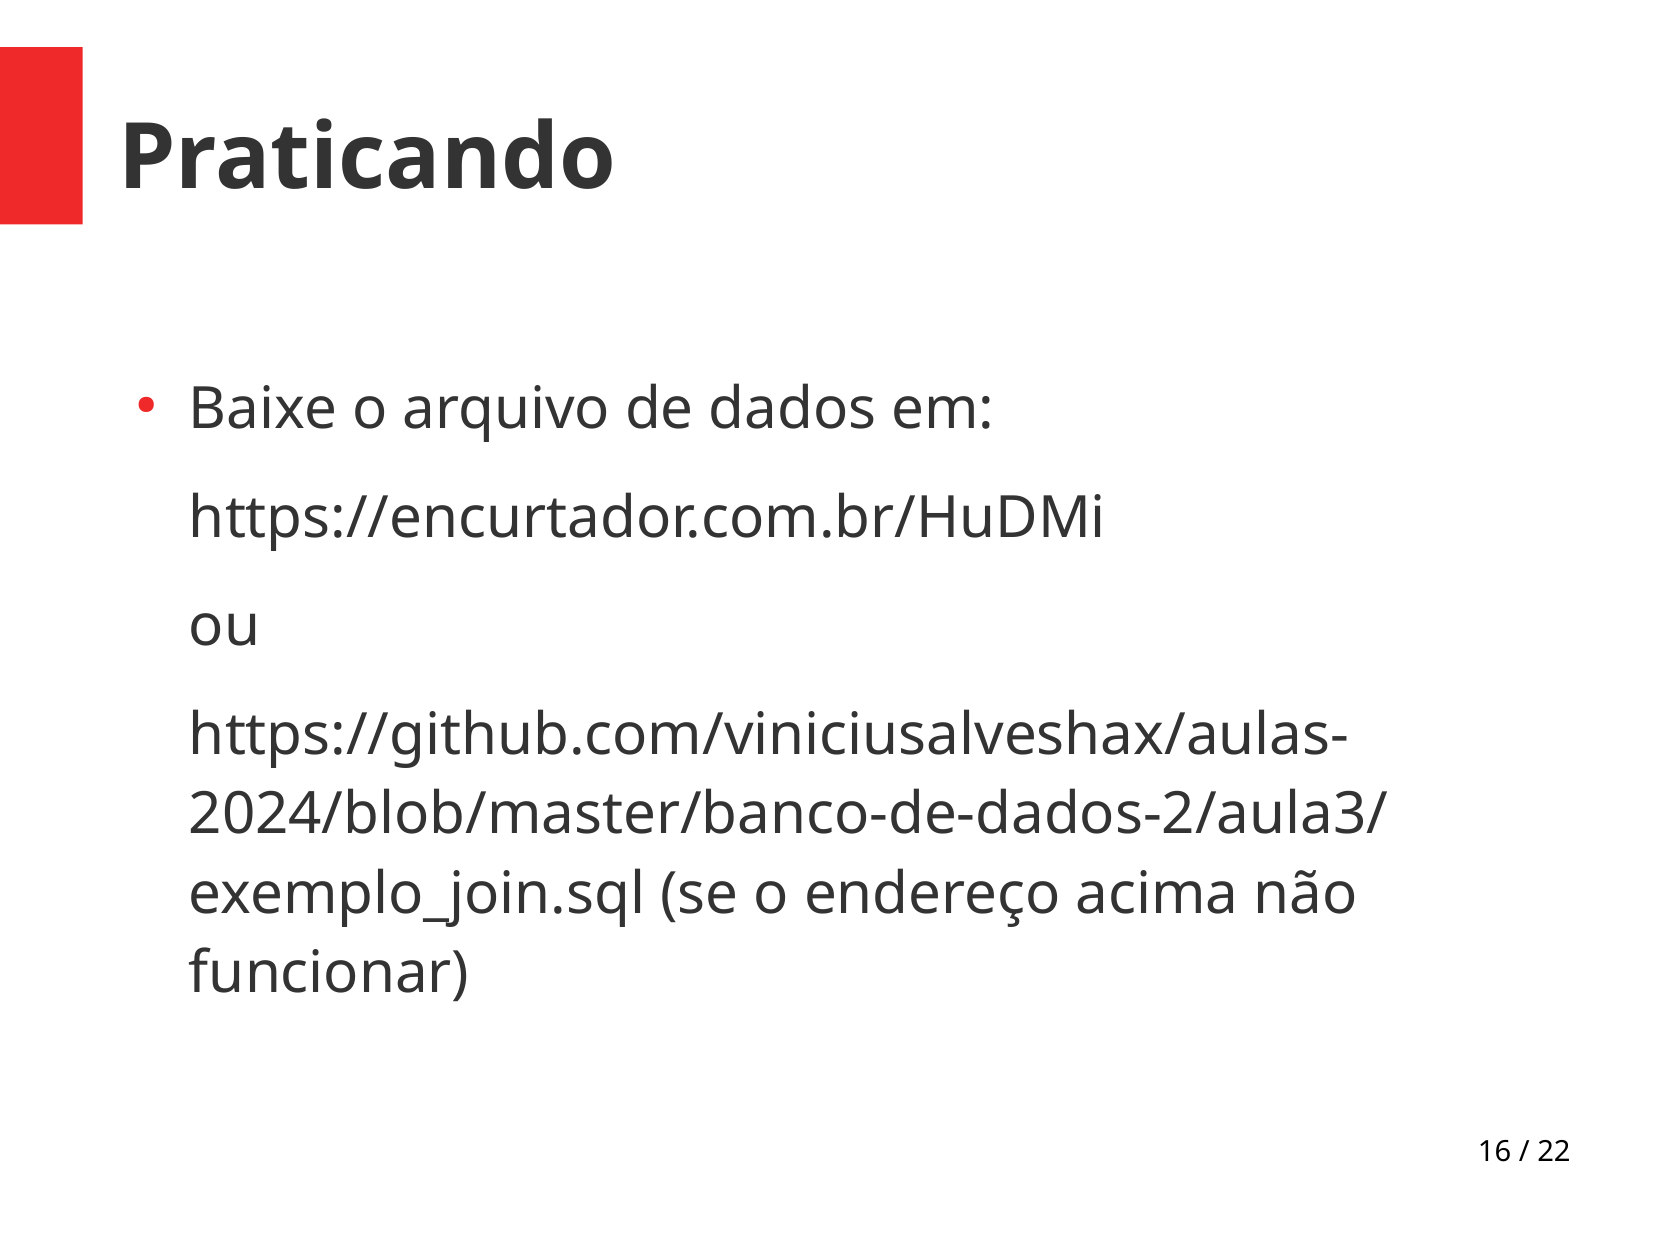

# Praticando
Baixe o arquivo de dados em:
https://encurtador.com.br/HuDMi
ou
https://github.com/viniciusalveshax/aulas-2024/blob/master/banco-de-dados-2/aula3/exemplo_join.sql (se o endereço acima não funcionar)
16